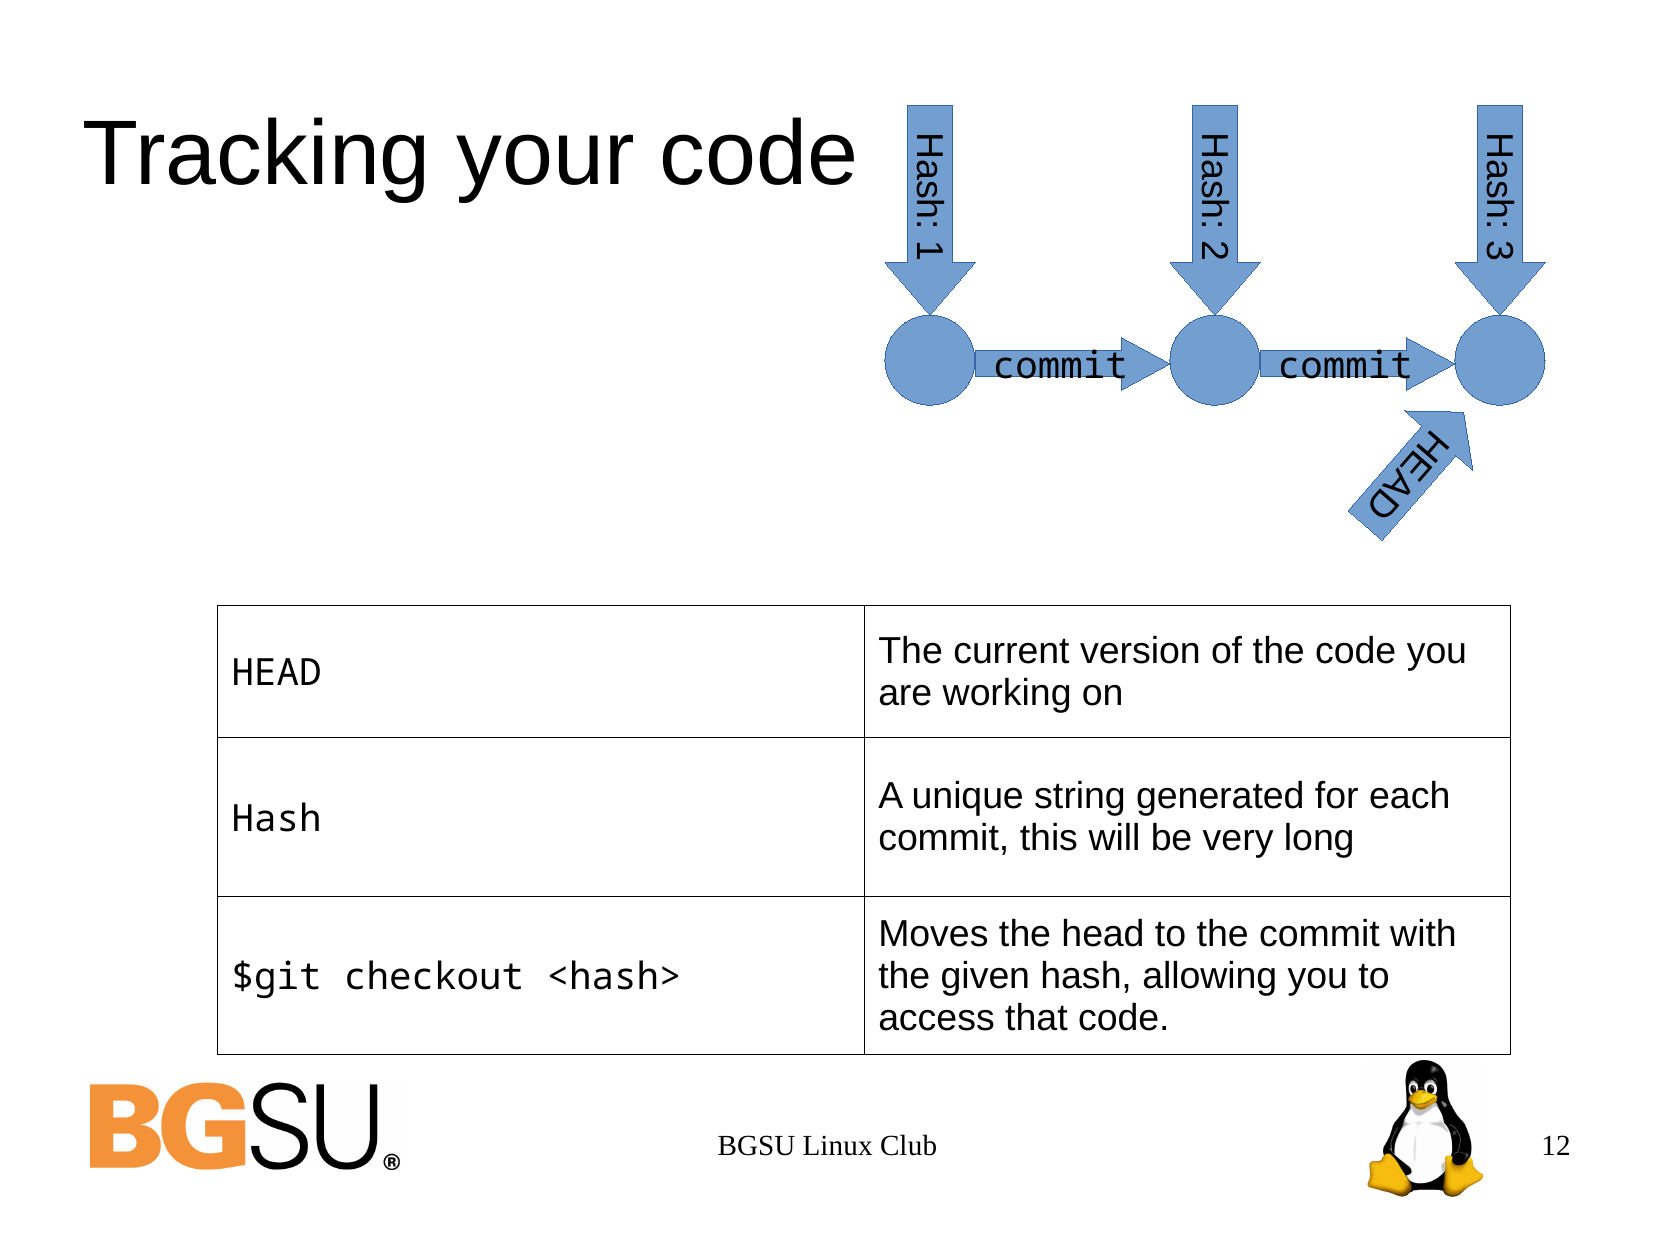

# Tracking your code
Hash: 1
Hash: 2
Hash: 3
commit
commit
HEAD
| HEAD | The current version of the code you are working on |
| --- | --- |
| Hash | A unique string generated for each commit, this will be very long |
| $git checkout <hash> | Moves the head to the commit with the given hash, allowing you to access that code. |
BGSU Linux Club
12